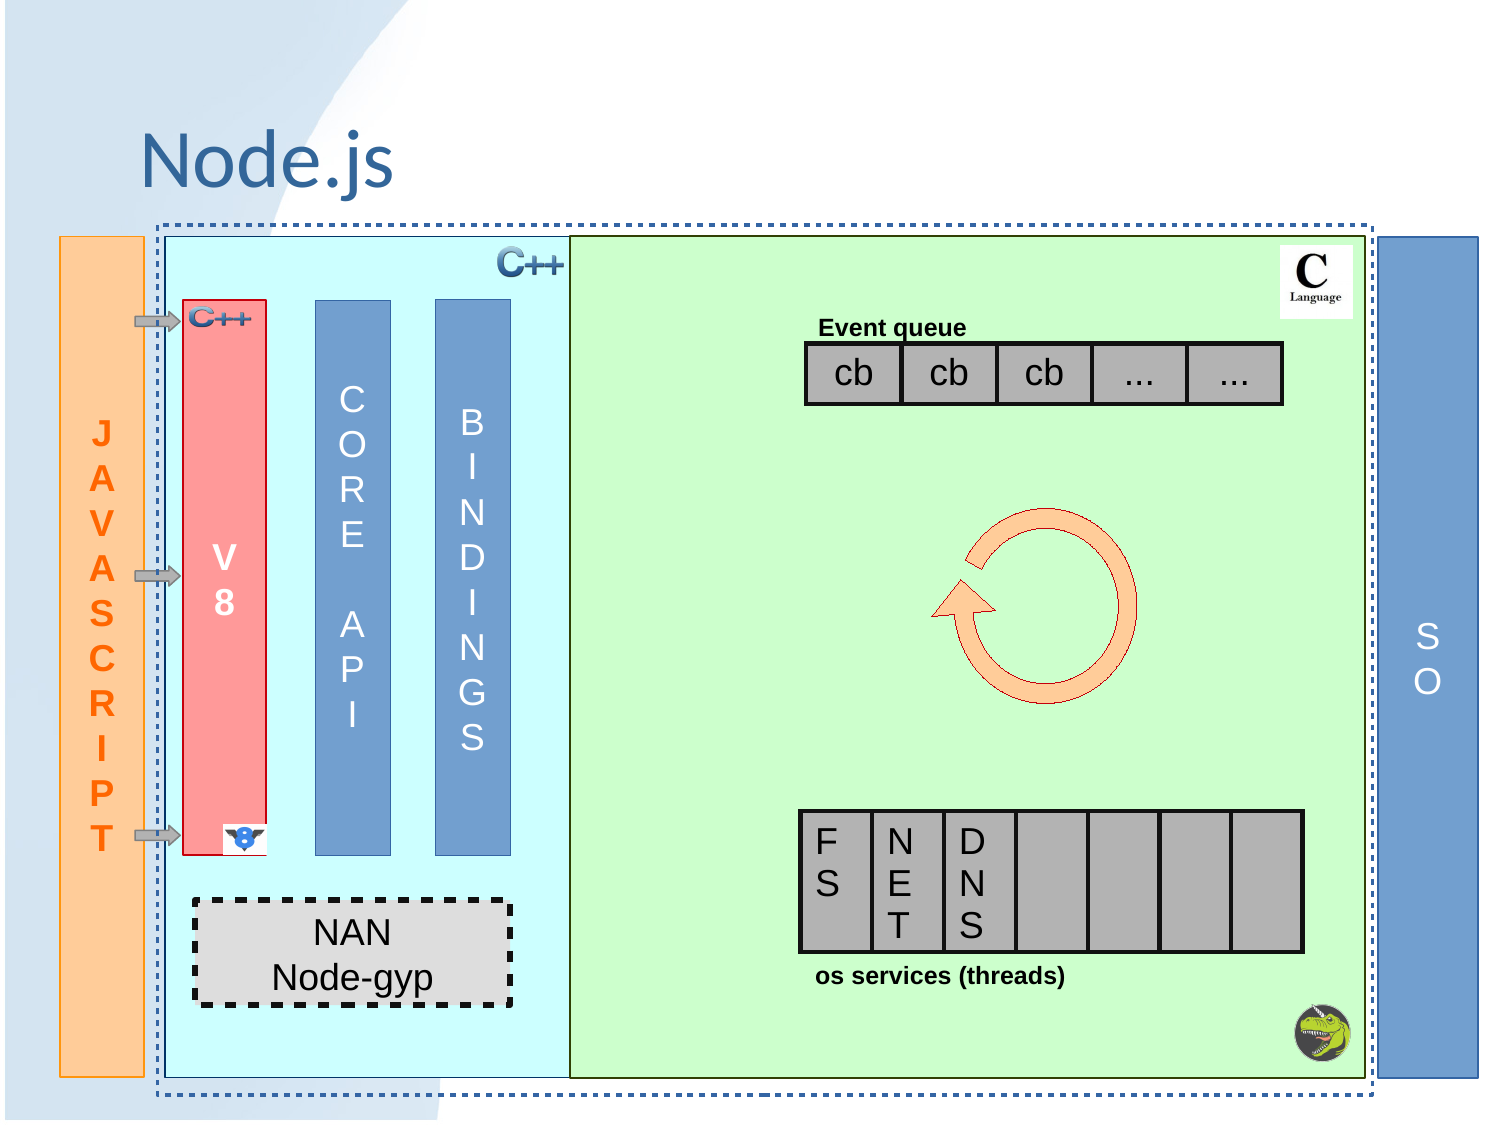

Node.js
Event queue
| cb | cb | cb | ... | ... |
| --- | --- | --- | --- | --- |
FS
NET
DNS
os services (threads)
J
A
V
A
S
C
R
I
P
T
N
O
D
E
S
O
V
8
B
I
N
D
I
N
G
S
C
O
R
E
A
P
I
libev
libeio
IOCP
FreeBSD / Linux / Unix
windows
NAN
Node-gyp